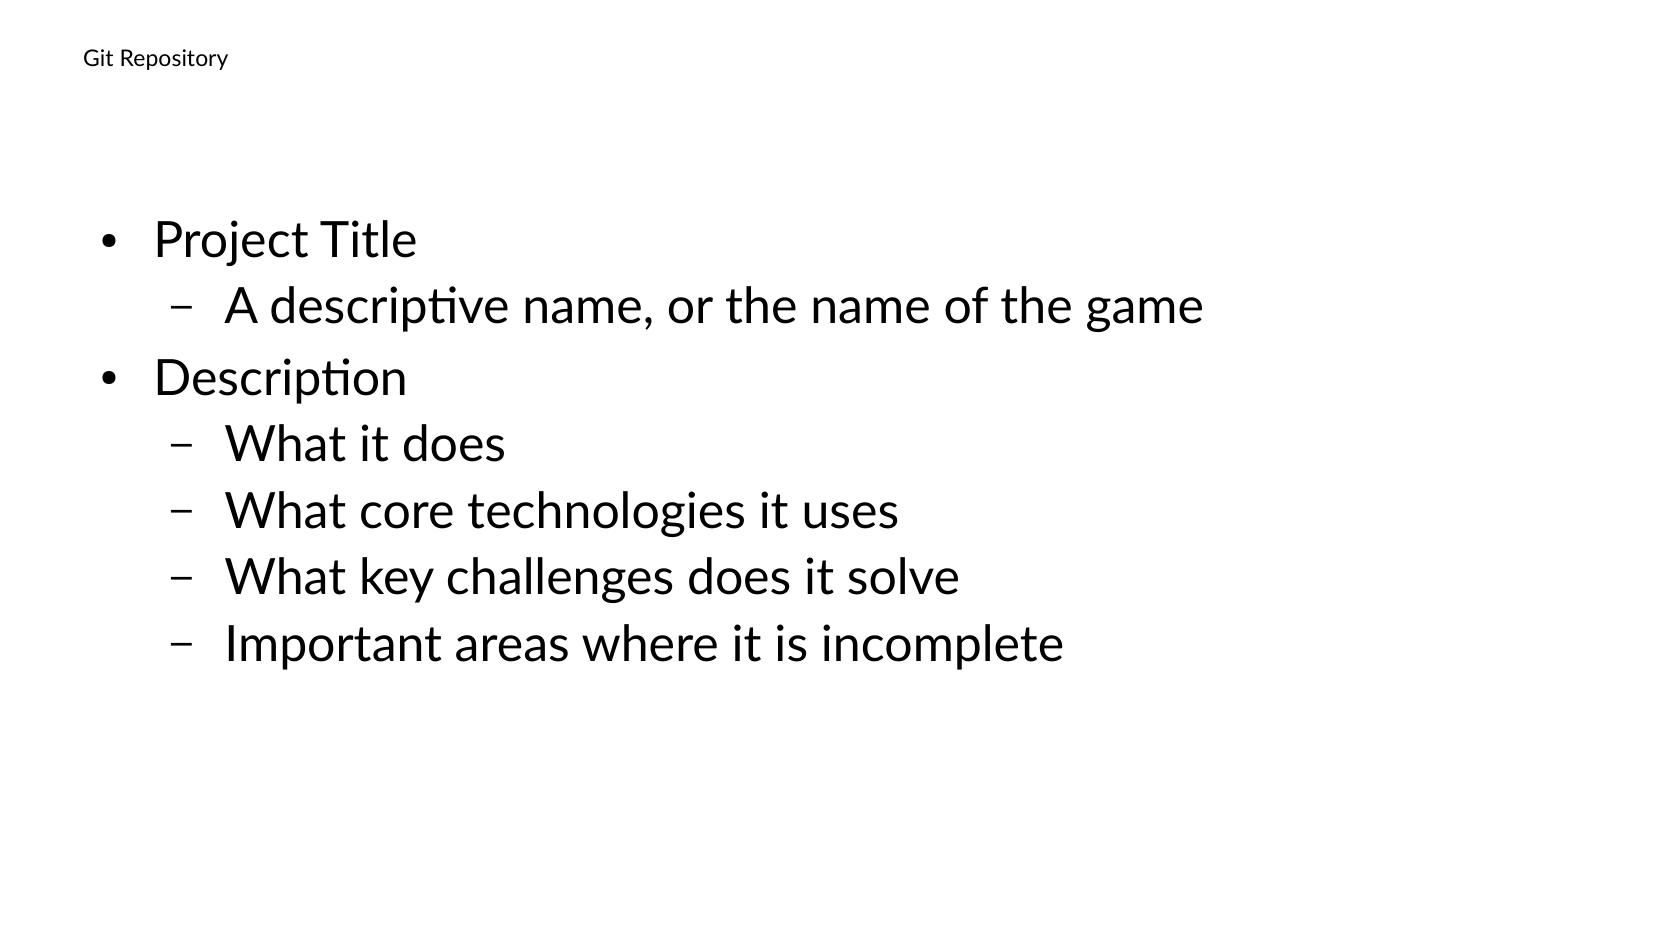

# Git Repository
Project Title
A descriptive name, or the name of the game
Description
What it does
What core technologies it uses
What key challenges does it solve
Important areas where it is incomplete